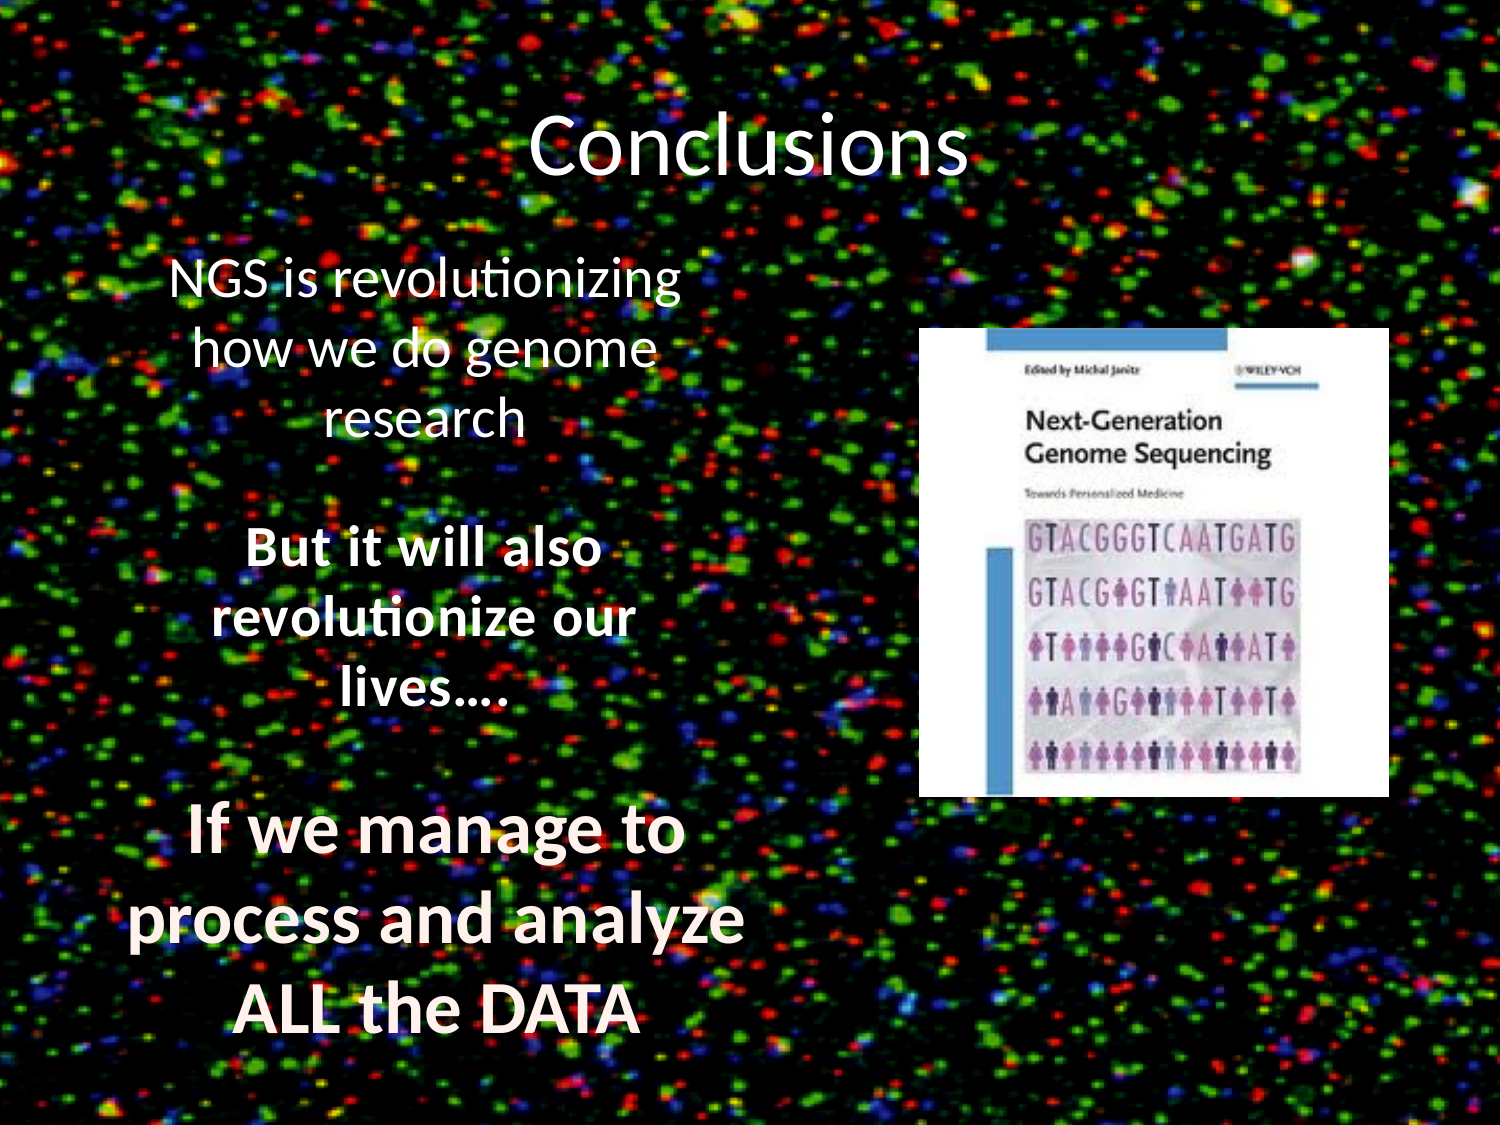

Conclusions
NGS is revolutionizing how we do genome research
But it will also revolutionize our lives….
If we manage to process and analyze ALL the DATA